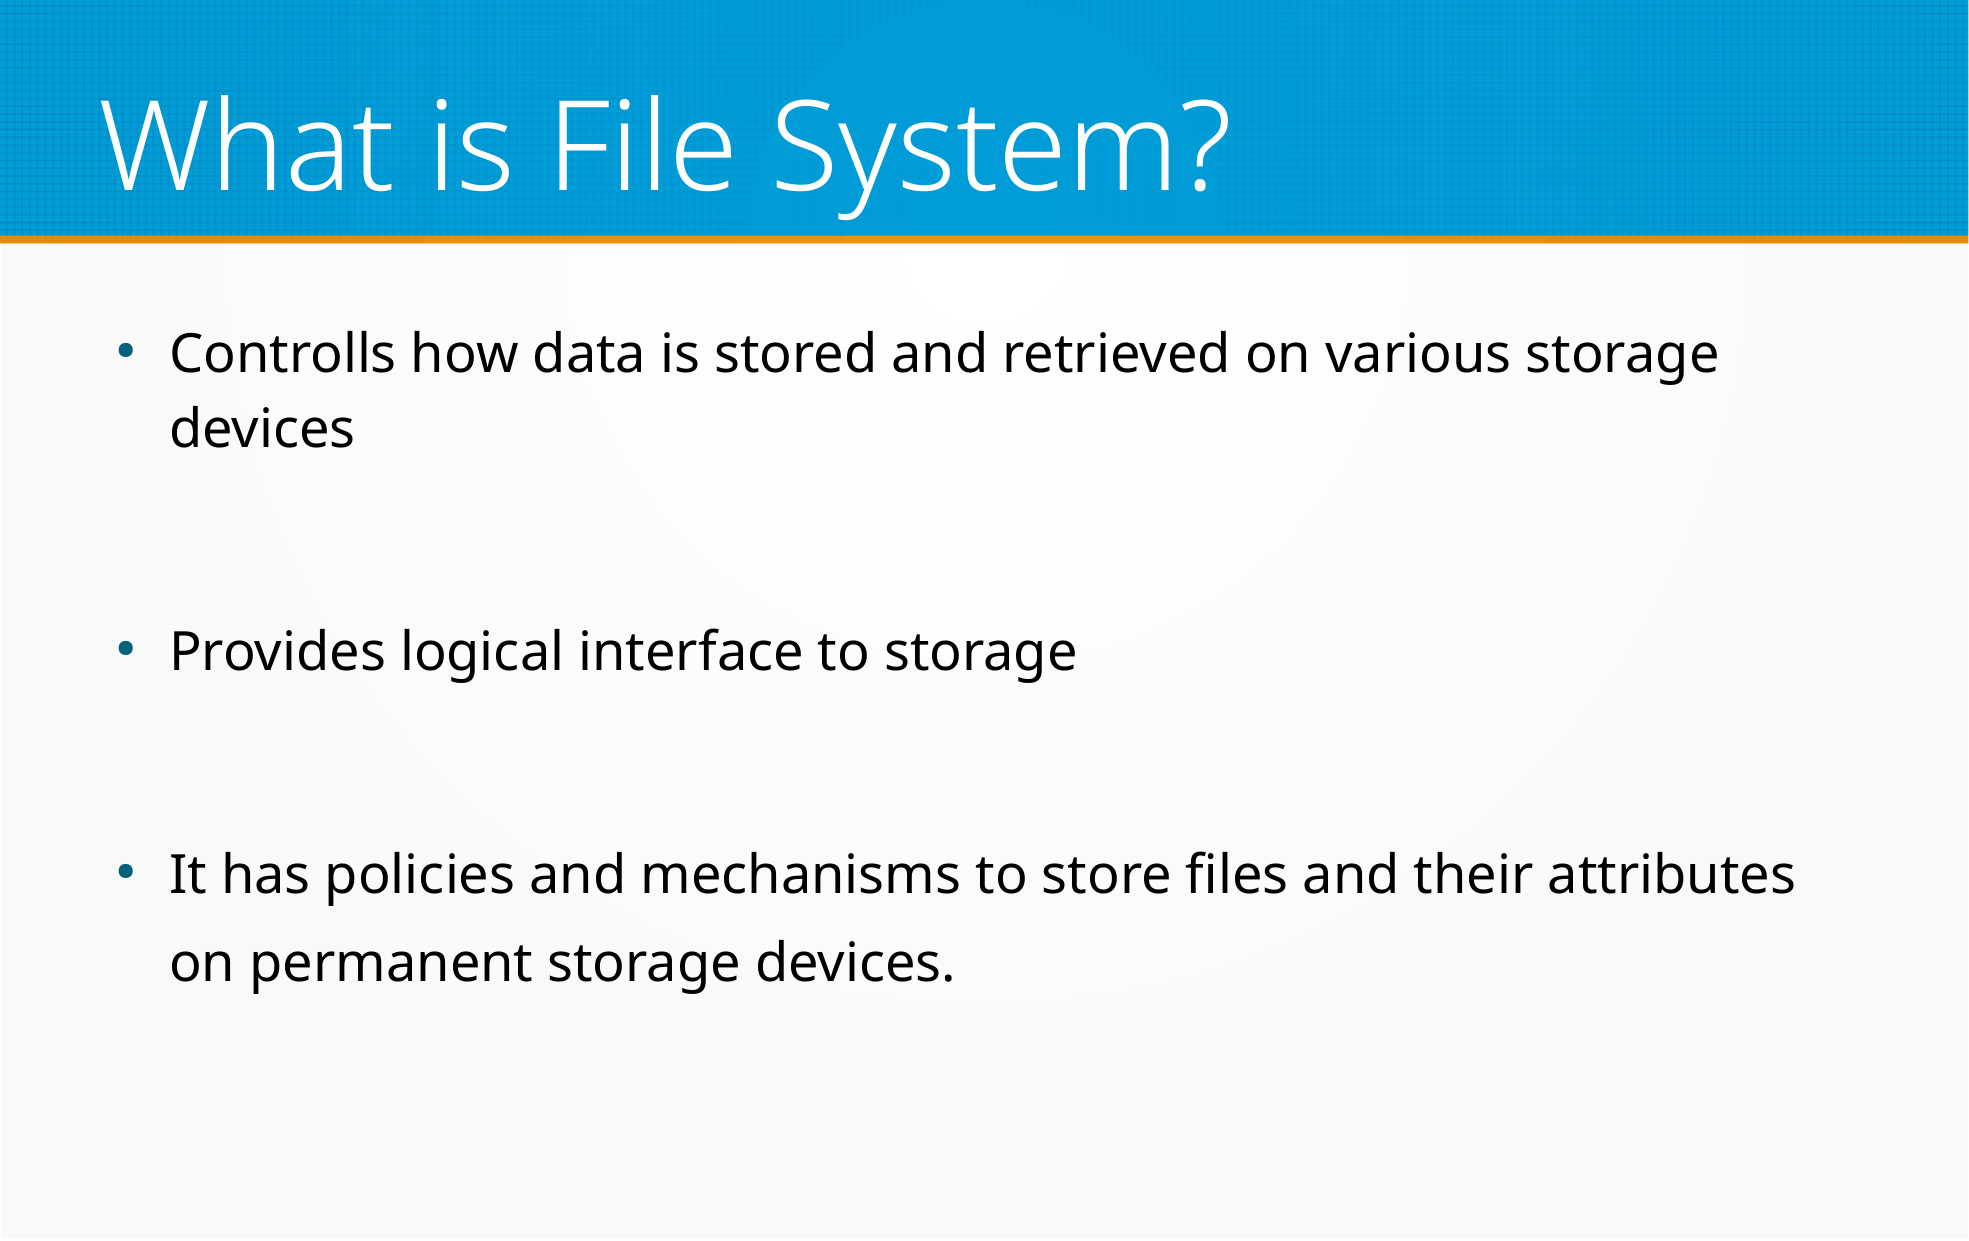

# What is File System?
Controlls how data is stored and retrieved on various storage devices
Provides logical interface to storage
It has policies and mechanisms to store files and their attributes on permanent storage devices.